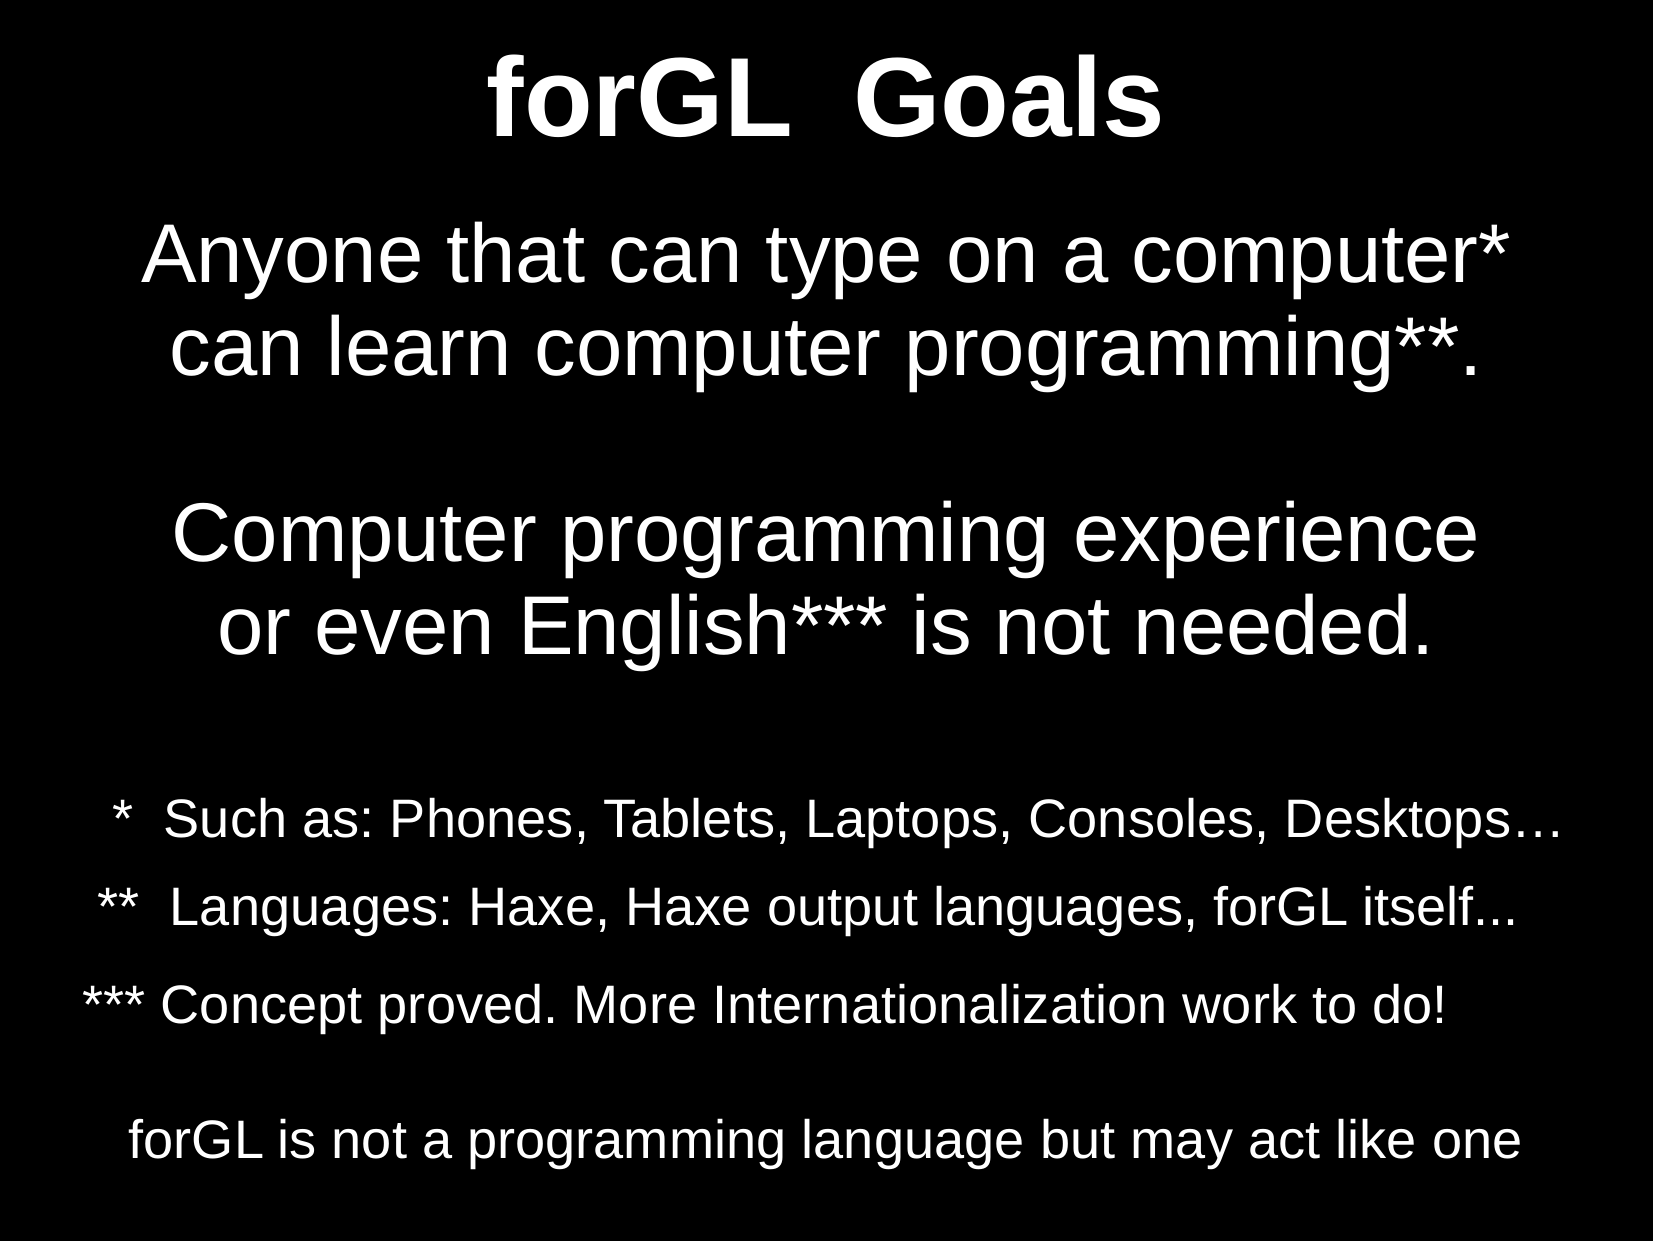

# forGL Goals
Anyone that can type on a computer*
can learn computer programming**.
Computer programming experience
or even English*** is not needed.
 * Such as: Phones, Tablets, Laptops, Consoles, Desktops…
 ** Languages: Haxe, Haxe output languages, forGL itself...
*** Concept proved. More Internationalization work to do!
forGL is not a programming language but may act like one